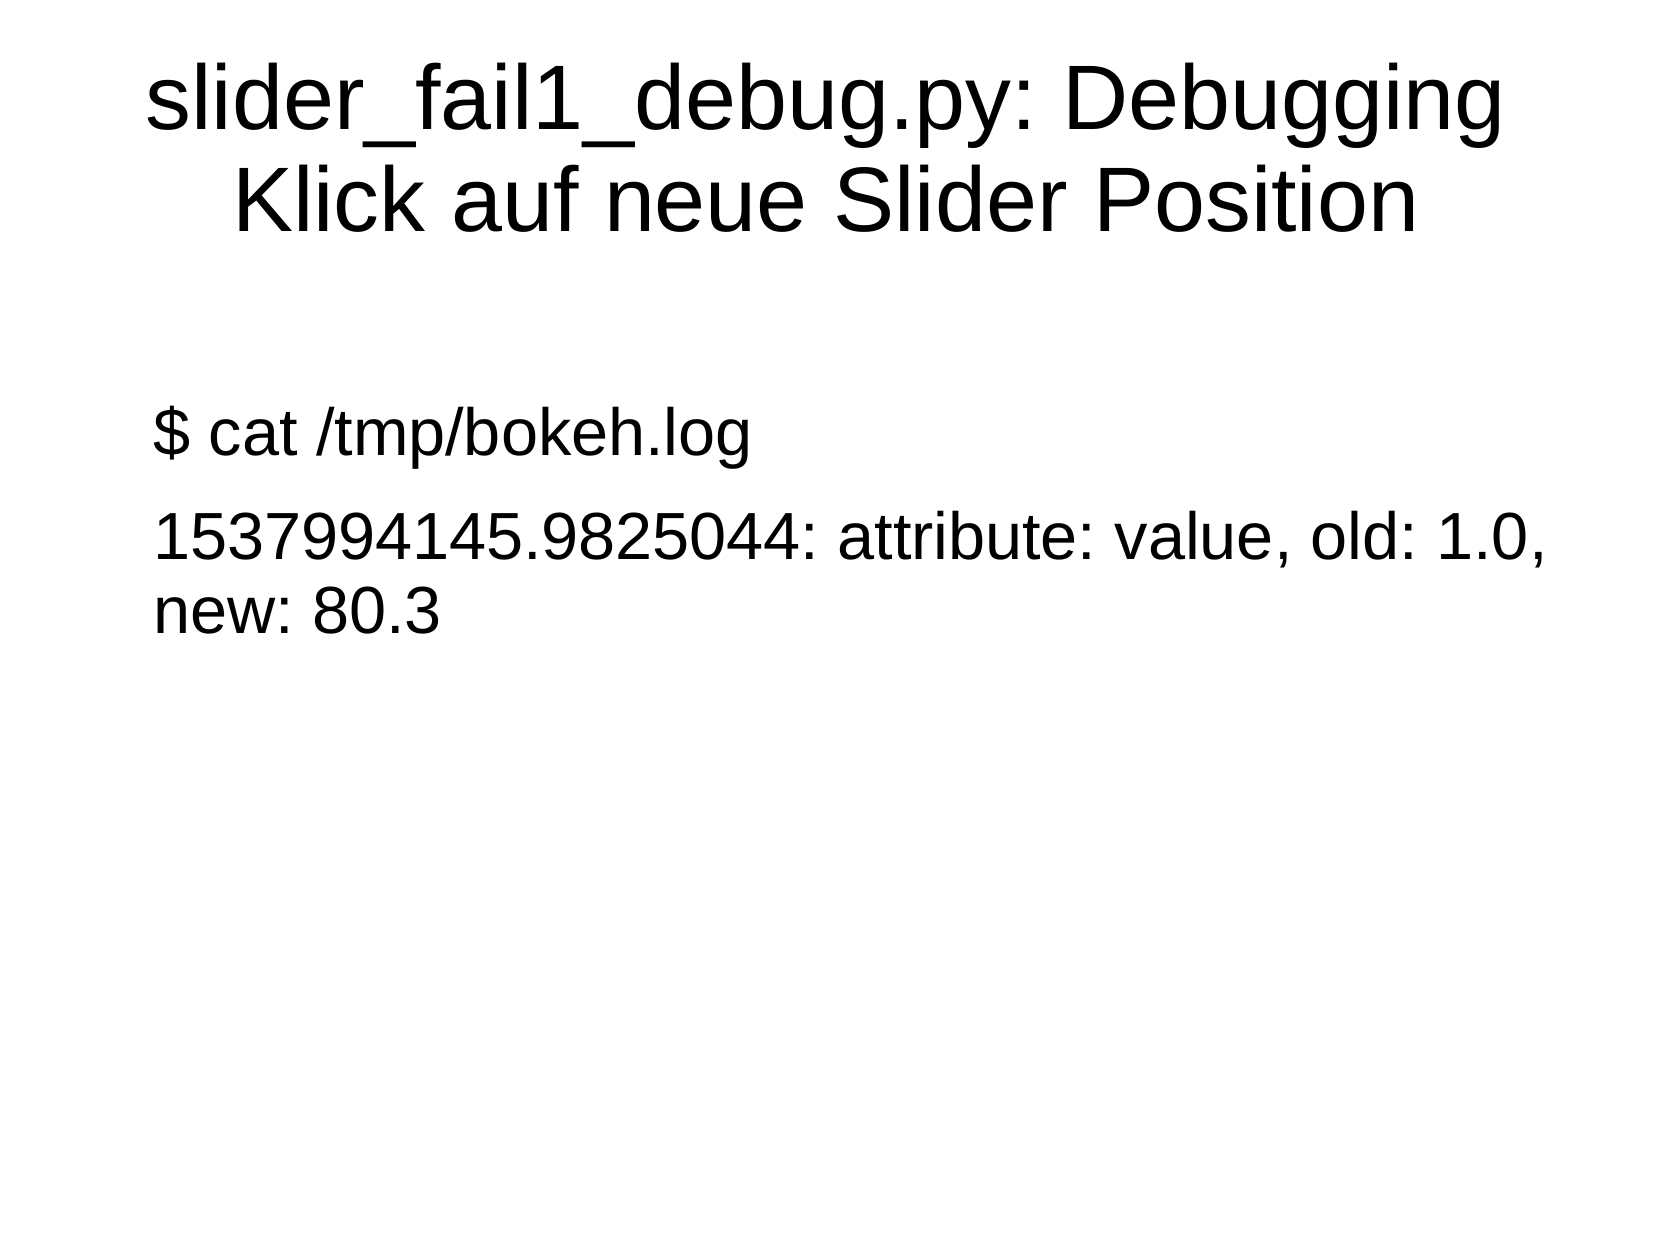

# slider_fail1_debug.py: Debugging Klick auf neue Slider Position
$ cat /tmp/bokeh.log
1537994145.9825044: attribute: value, old: 1.0, new: 80.3